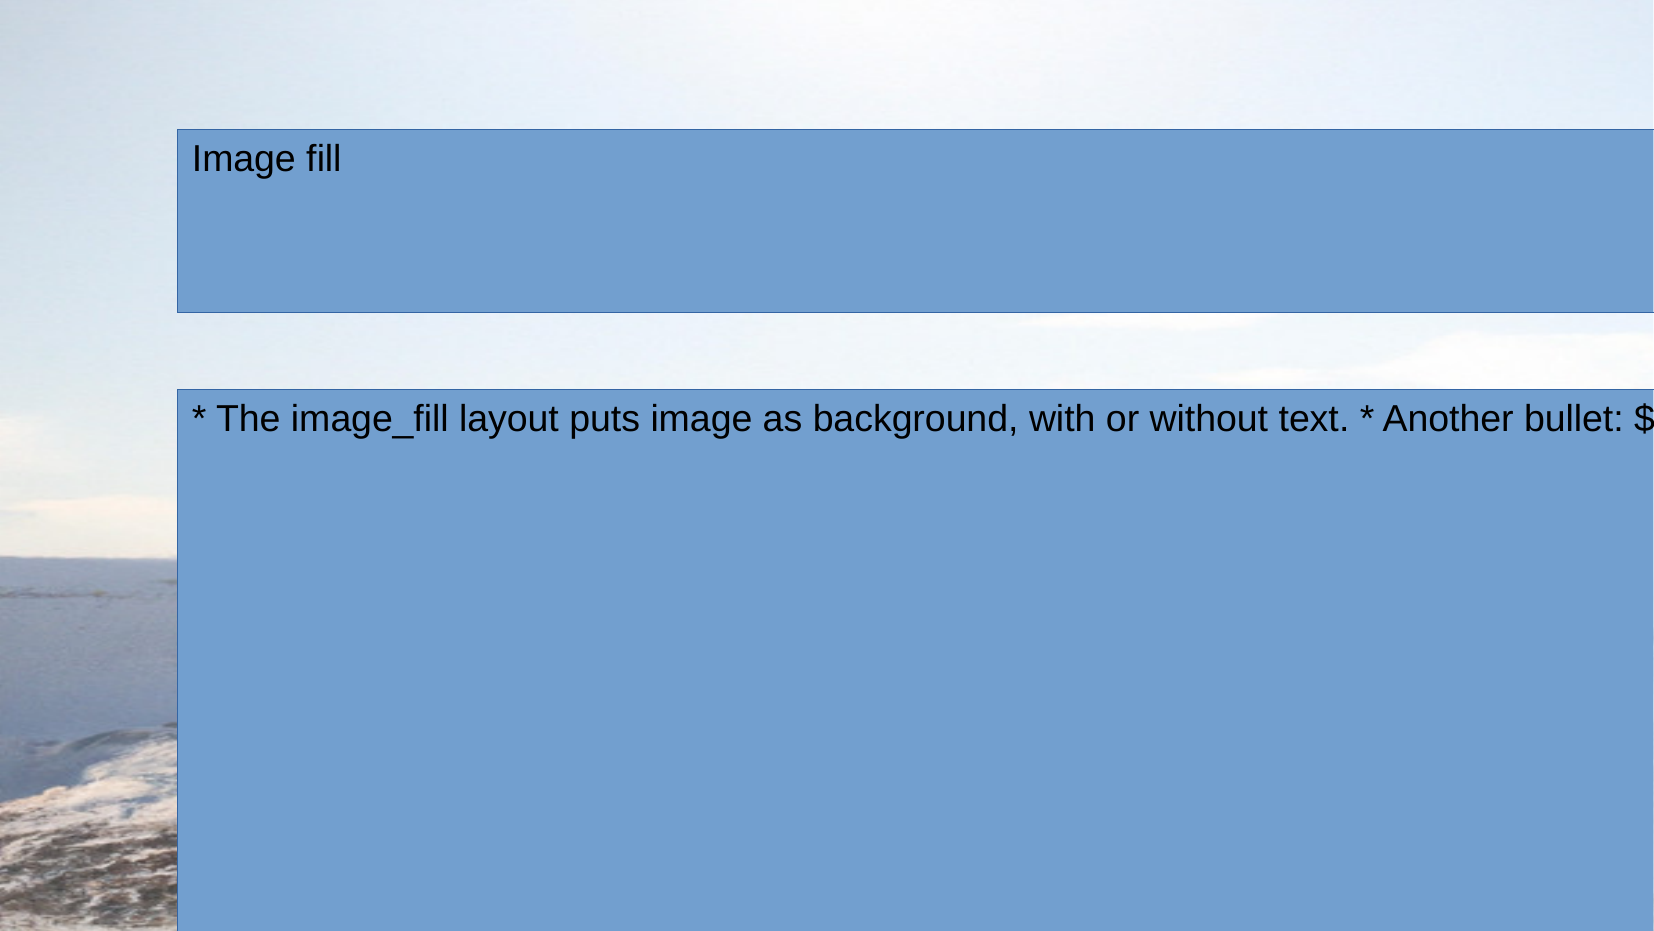

Image fill
* The image_fill layout puts image as background, with or without text. * Another bullet: $a = \frac{b}{c}$ * And the final bullet